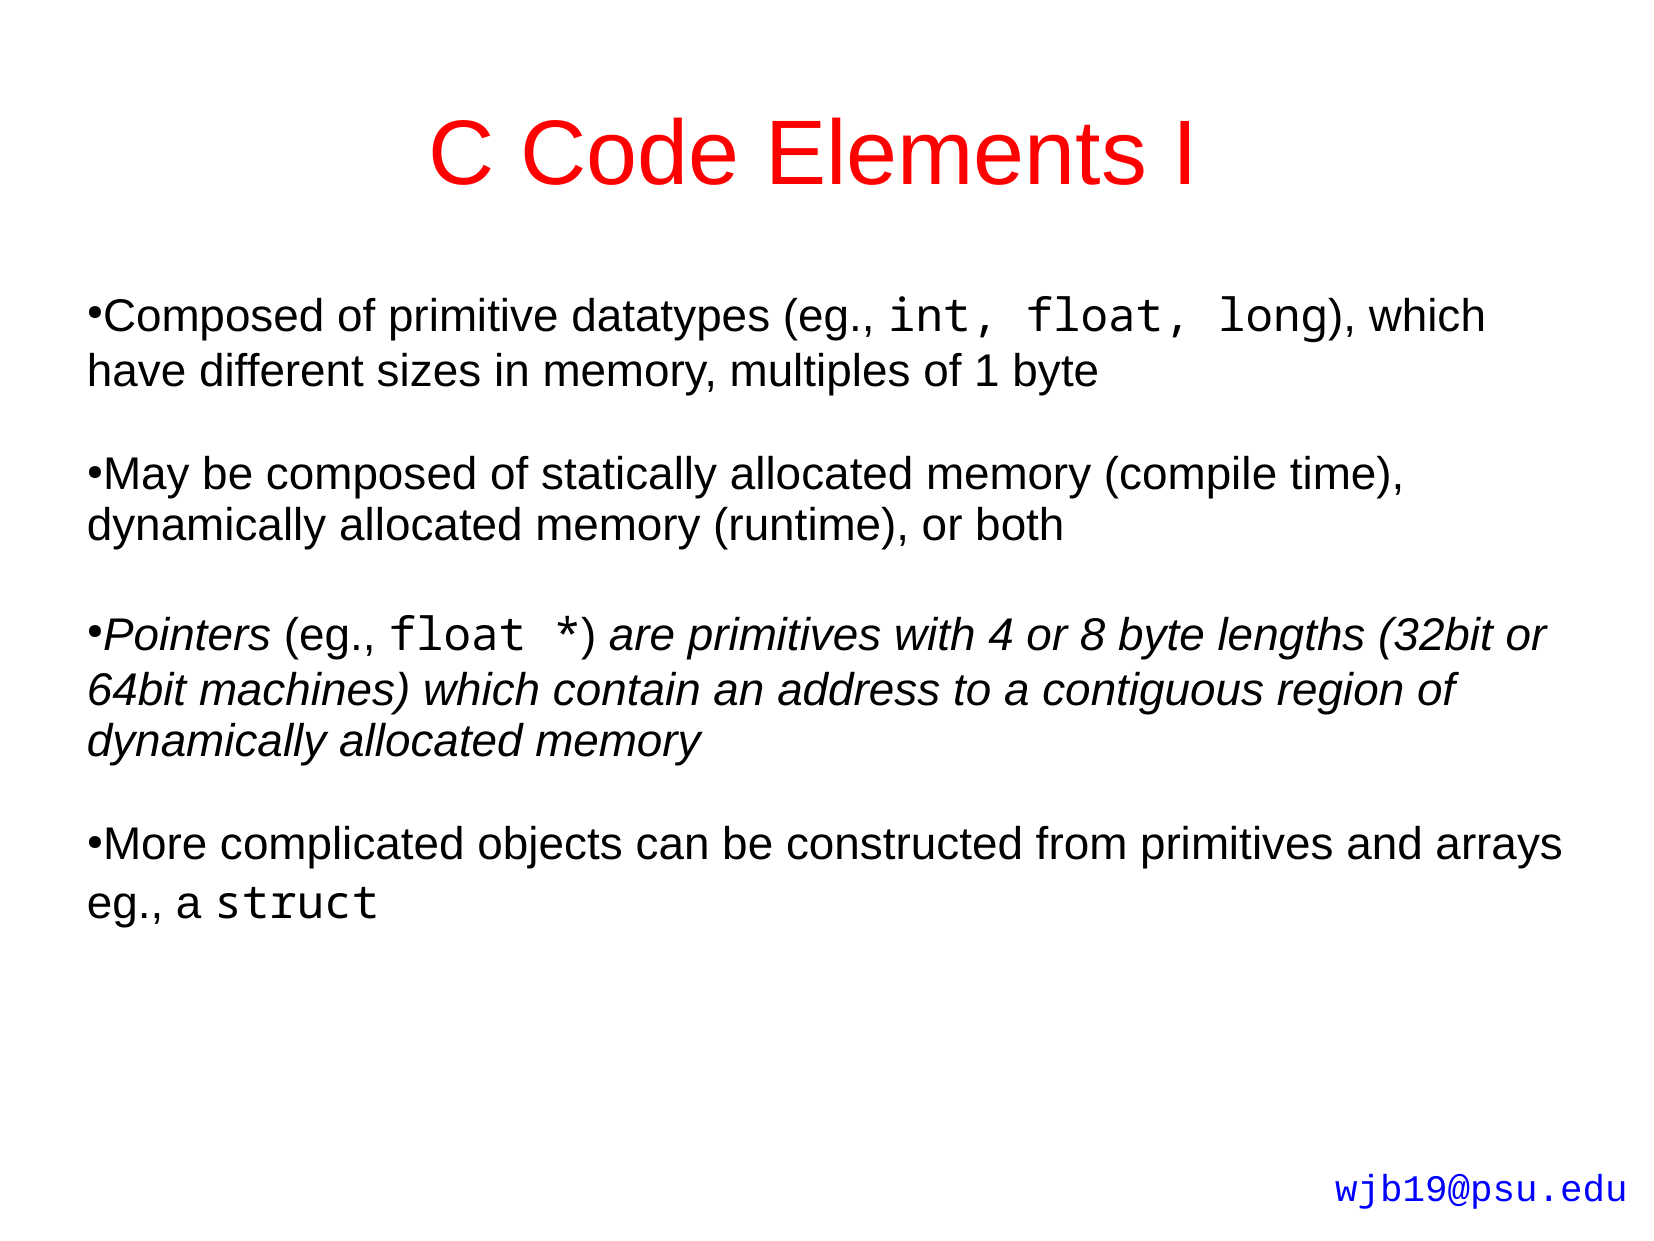

# C Code Elements I
Composed of primitive datatypes (eg., int, float, long), which have different sizes in memory, multiples of 1 byte
May be composed of statically allocated memory (compile time), dynamically allocated memory (runtime), or both
Pointers (eg., float *) are primitives with 4 or 8 byte lengths (32bit or 64bit machines) which contain an address to a contiguous region of dynamically allocated memory
More complicated objects can be constructed from primitives and arrays eg., a struct
wjb19@psu.edu